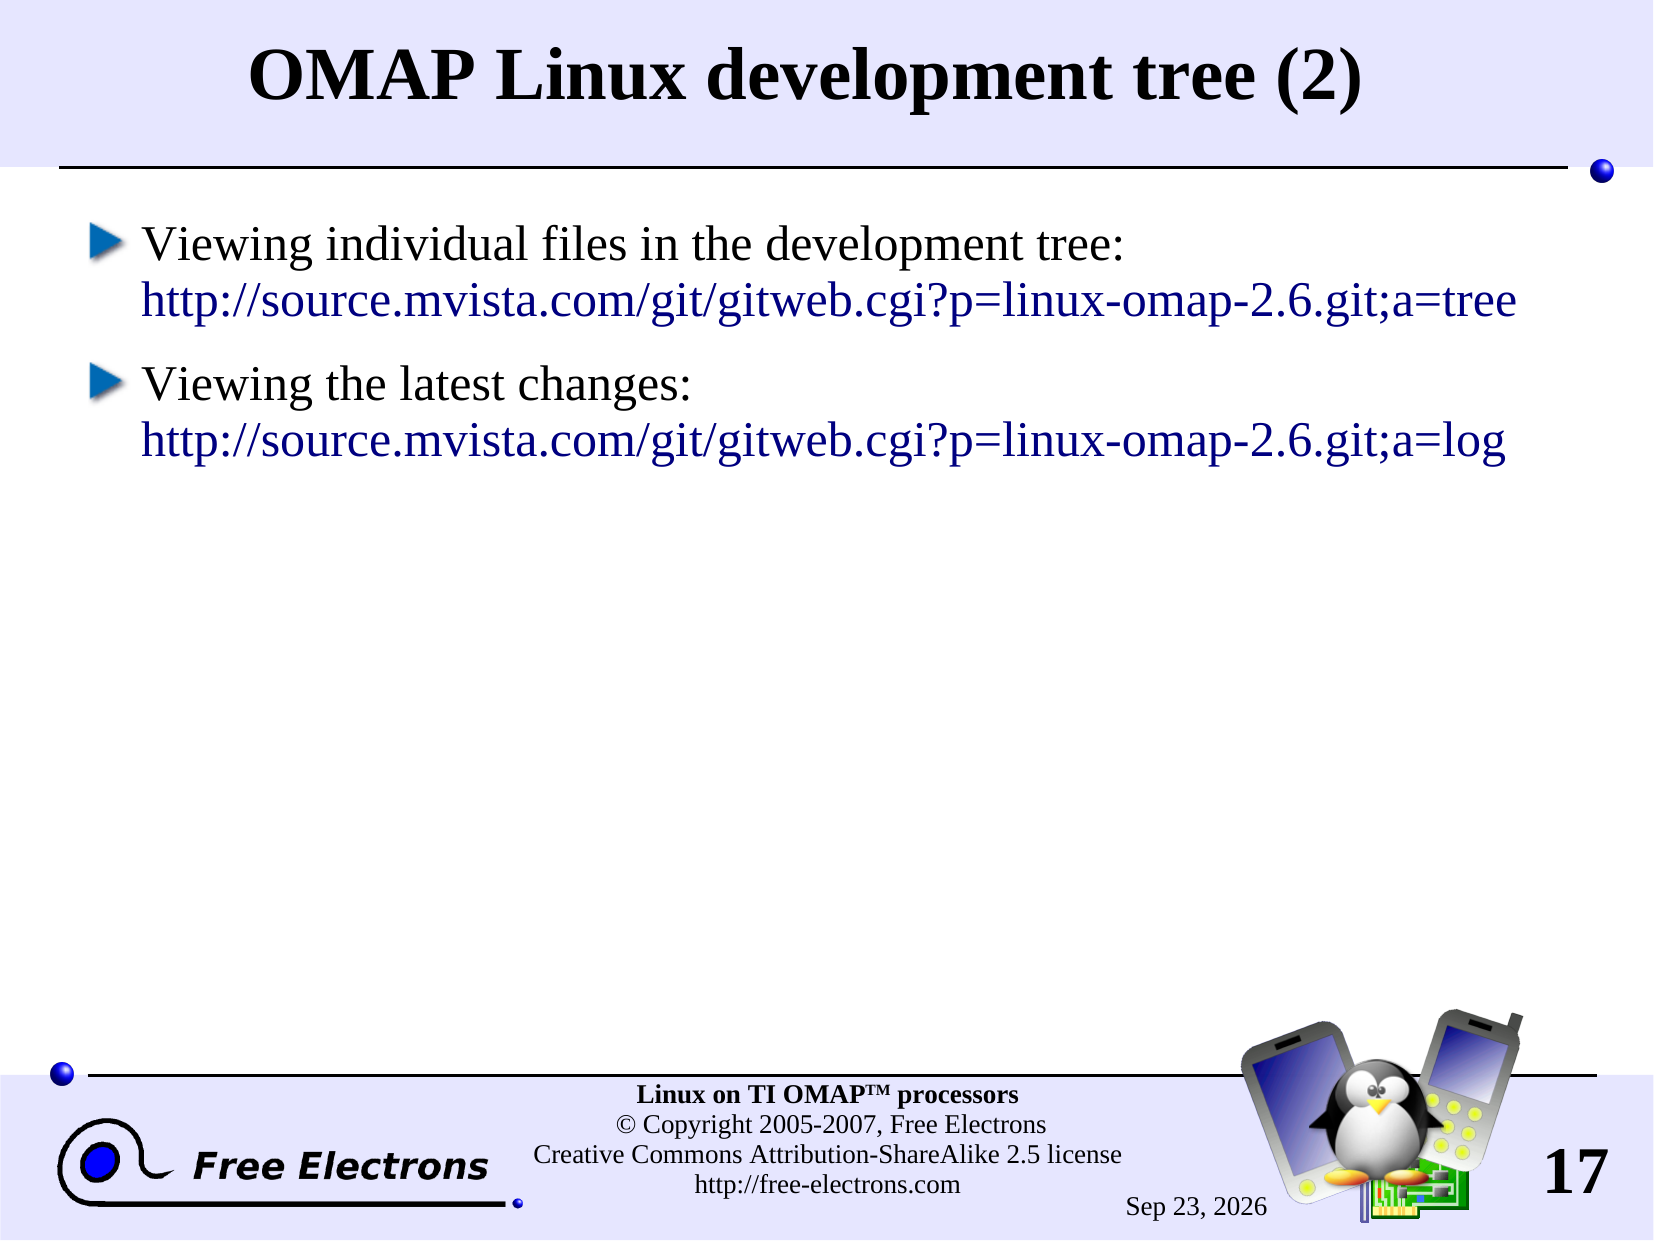

# OMAP Linux development tree (2)
Viewing individual files in the development tree:
http://source.mvista.com/git/gitweb.cgi?p=linux-omap-2.6.git;a=tree
Viewing the latest changes:
http://source.mvista.com/git/gitweb.cgi?p=linux-omap-2.6.git;a=log